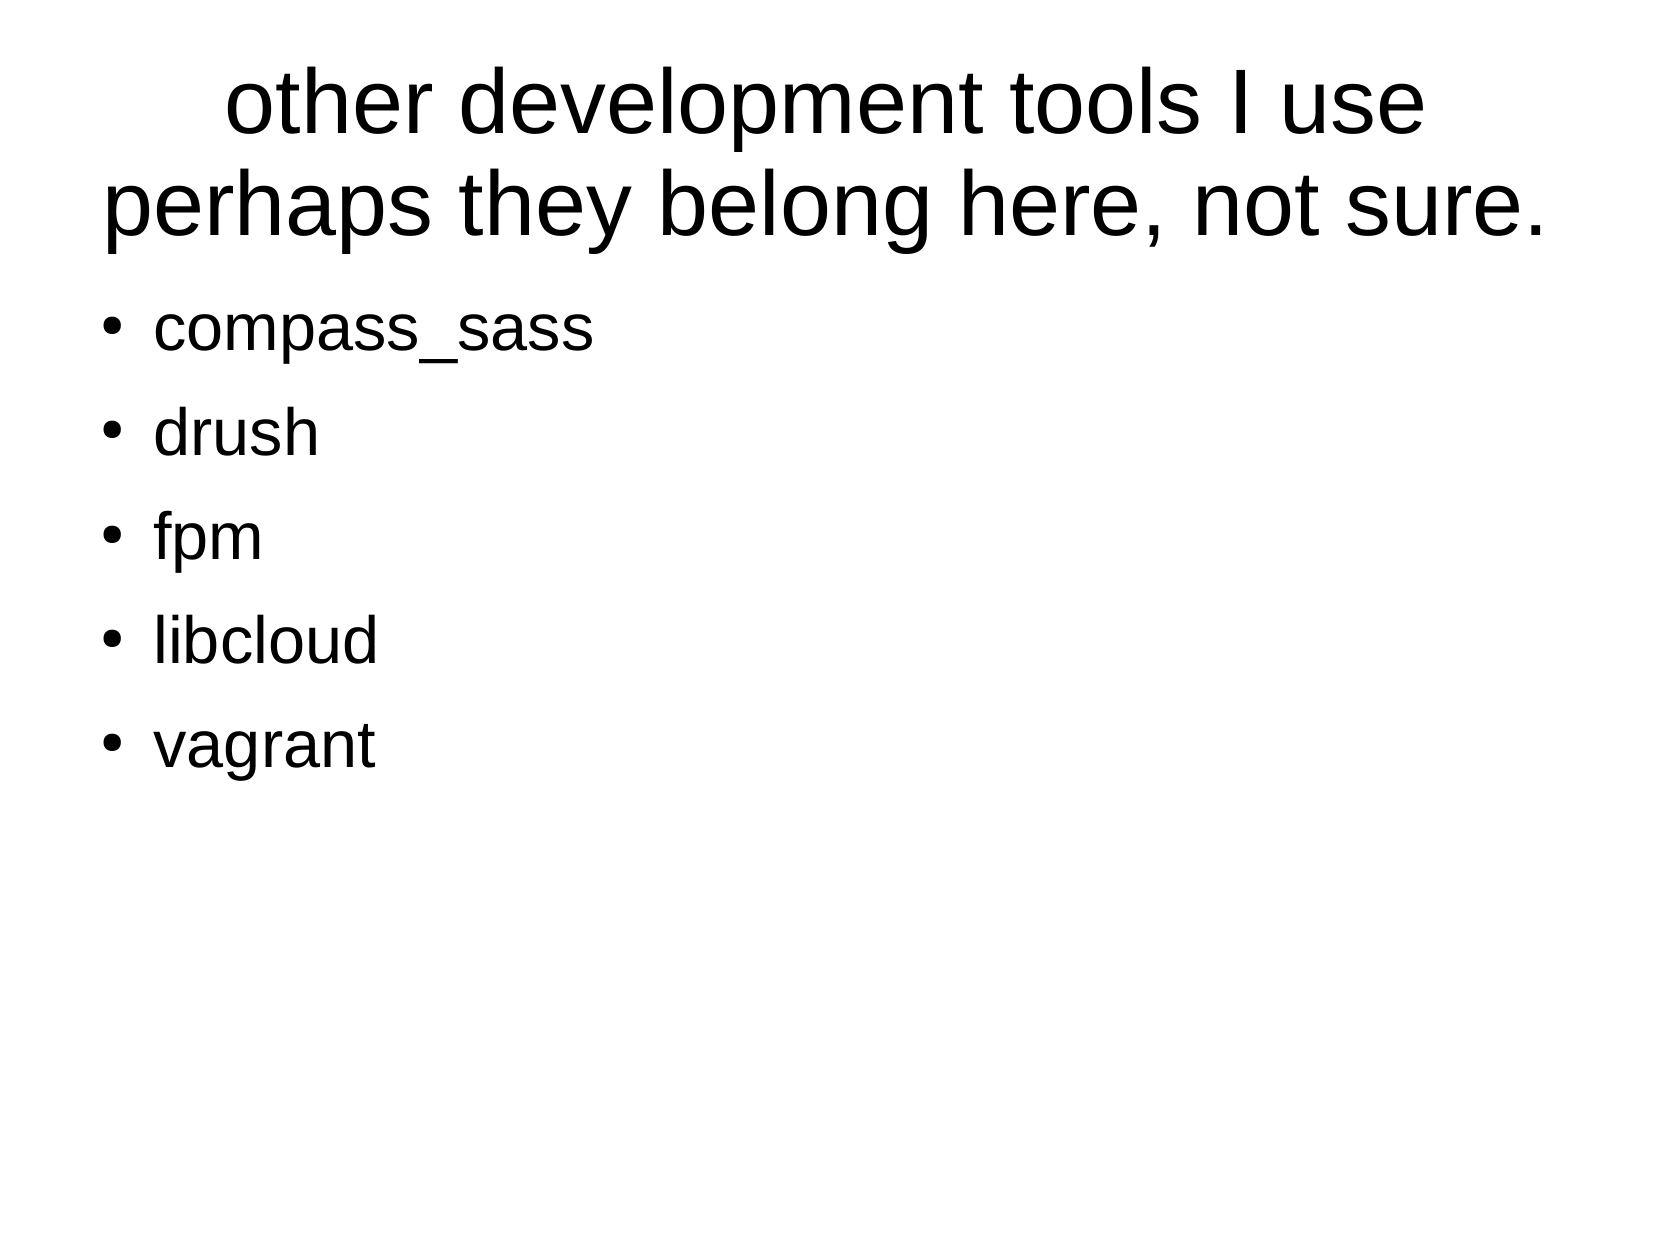

# other development tools I use perhaps they belong here, not sure.
compass_sass
drush
fpm
libcloud
vagrant